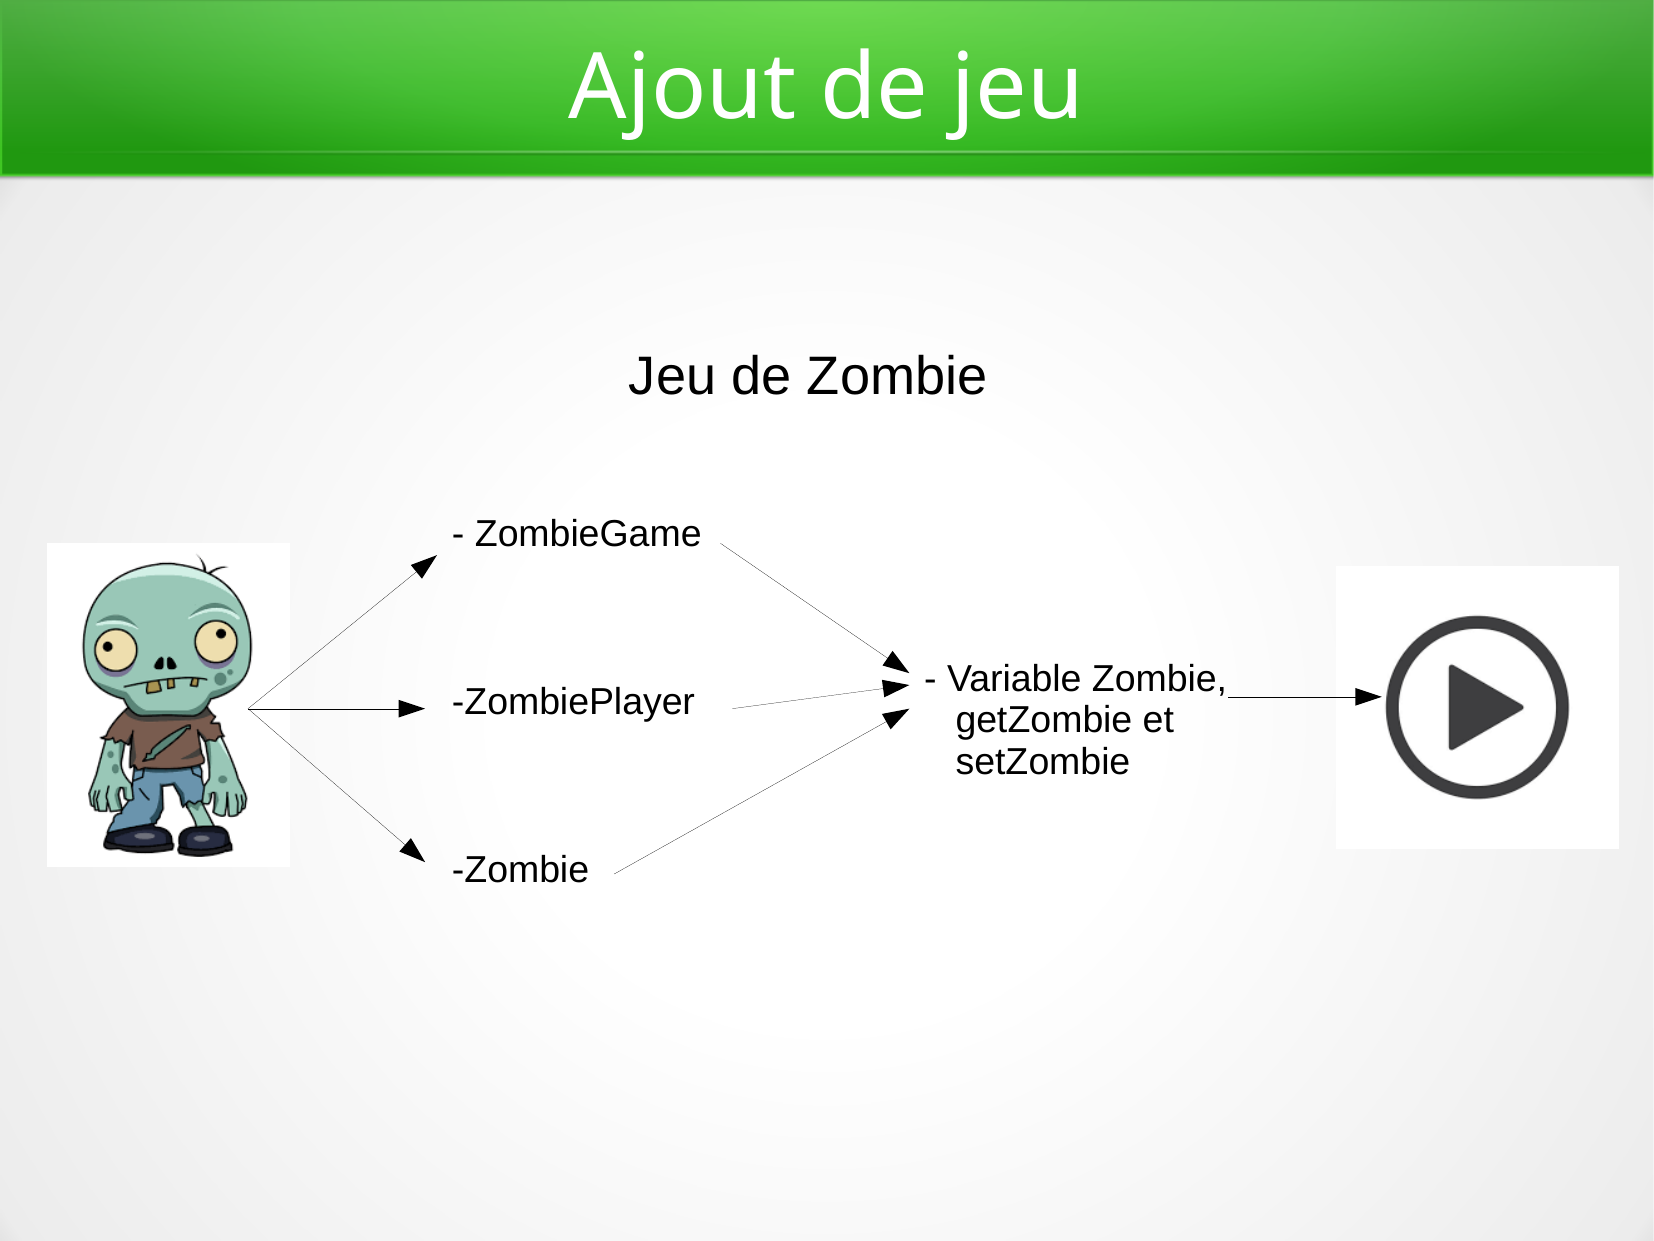

# Ajout de jeu
Jeu de Zombie
- ZombieGame
-ZombiePlayer
-Zombie
- Variable Zombie, 	 getZombie et setZombie